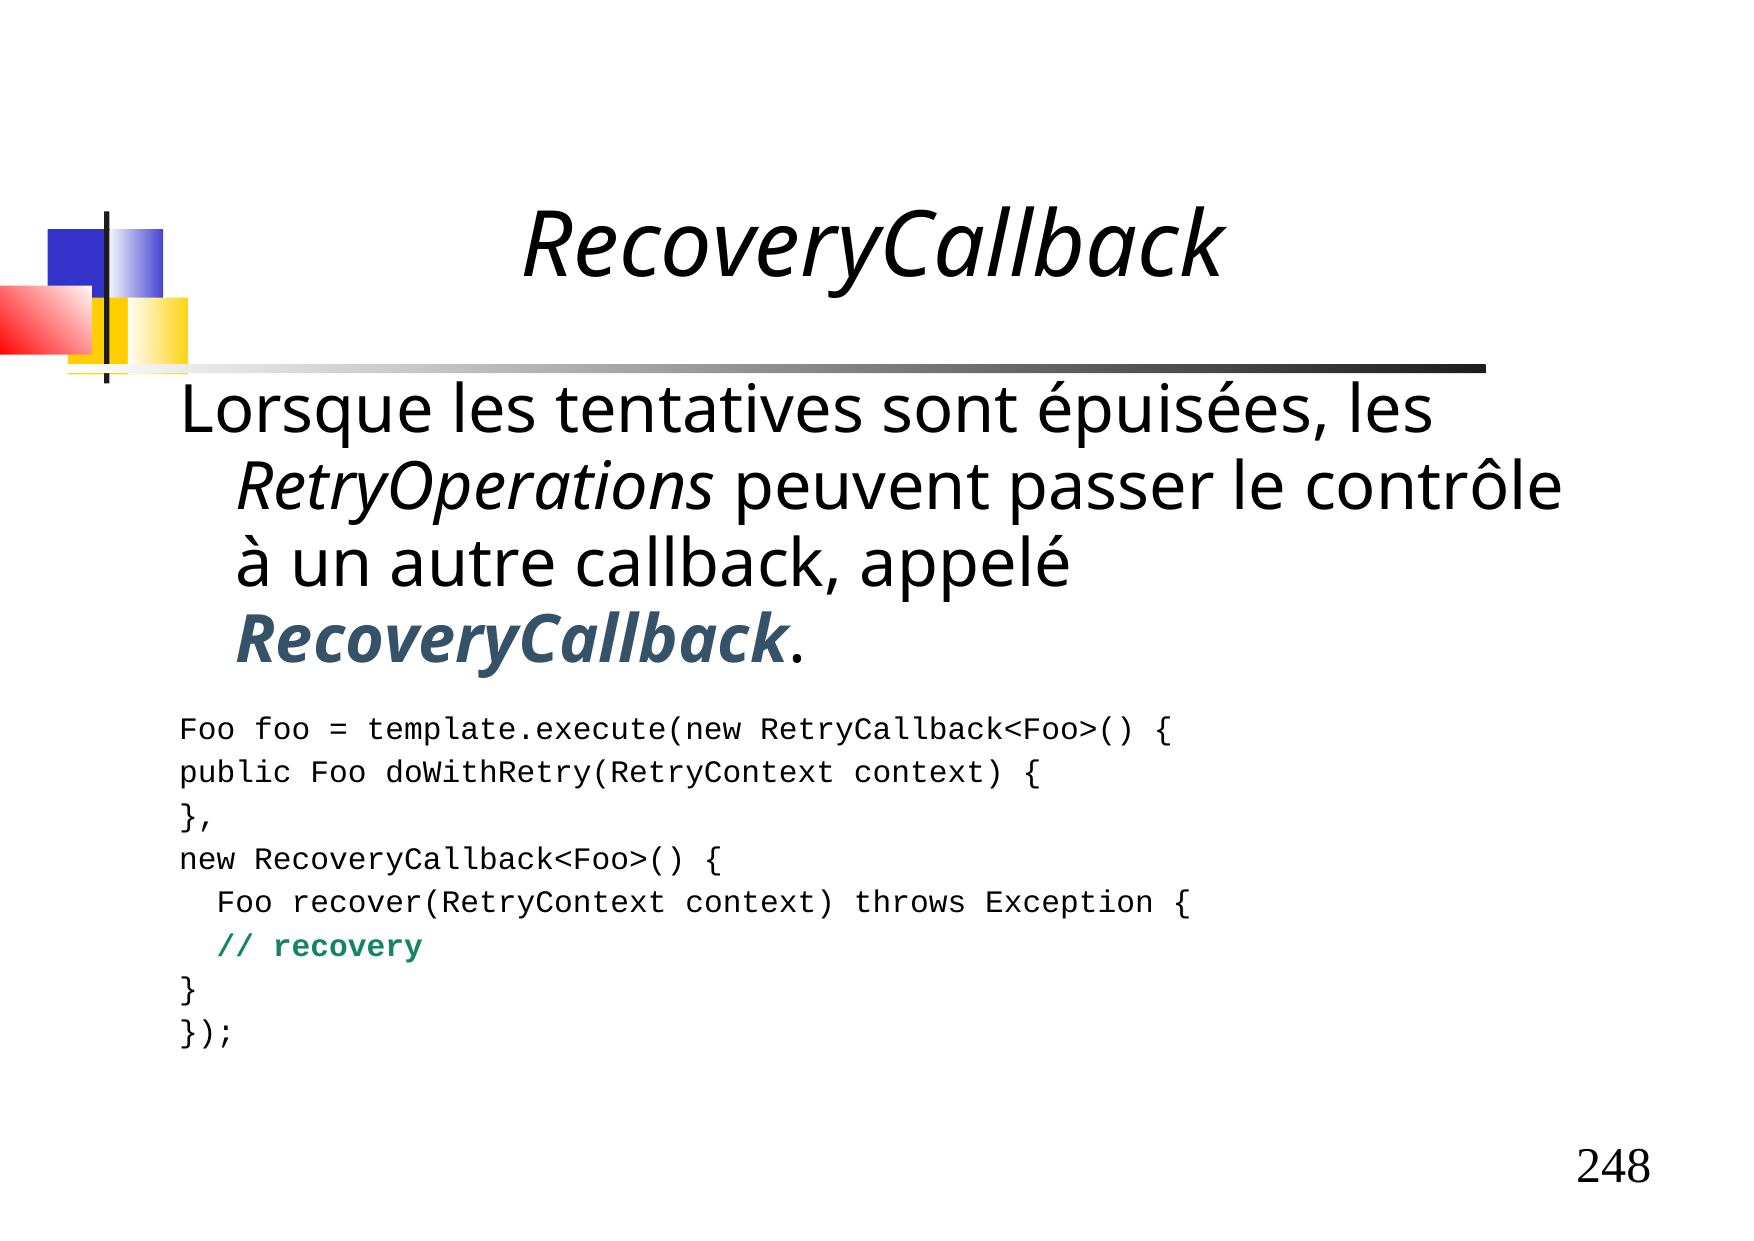

# RecoveryCallback
Lorsque les tentatives sont épuisées, les RetryOperations peuvent passer le contrôle à un autre callback, appelé RecoveryCallback.
Foo foo = template.execute(new RetryCallback<Foo>() {
public Foo doWithRetry(RetryContext context) {
},
new RecoveryCallback<Foo>() {
 Foo recover(RetryContext context) throws Exception {
 // recovery
}
});